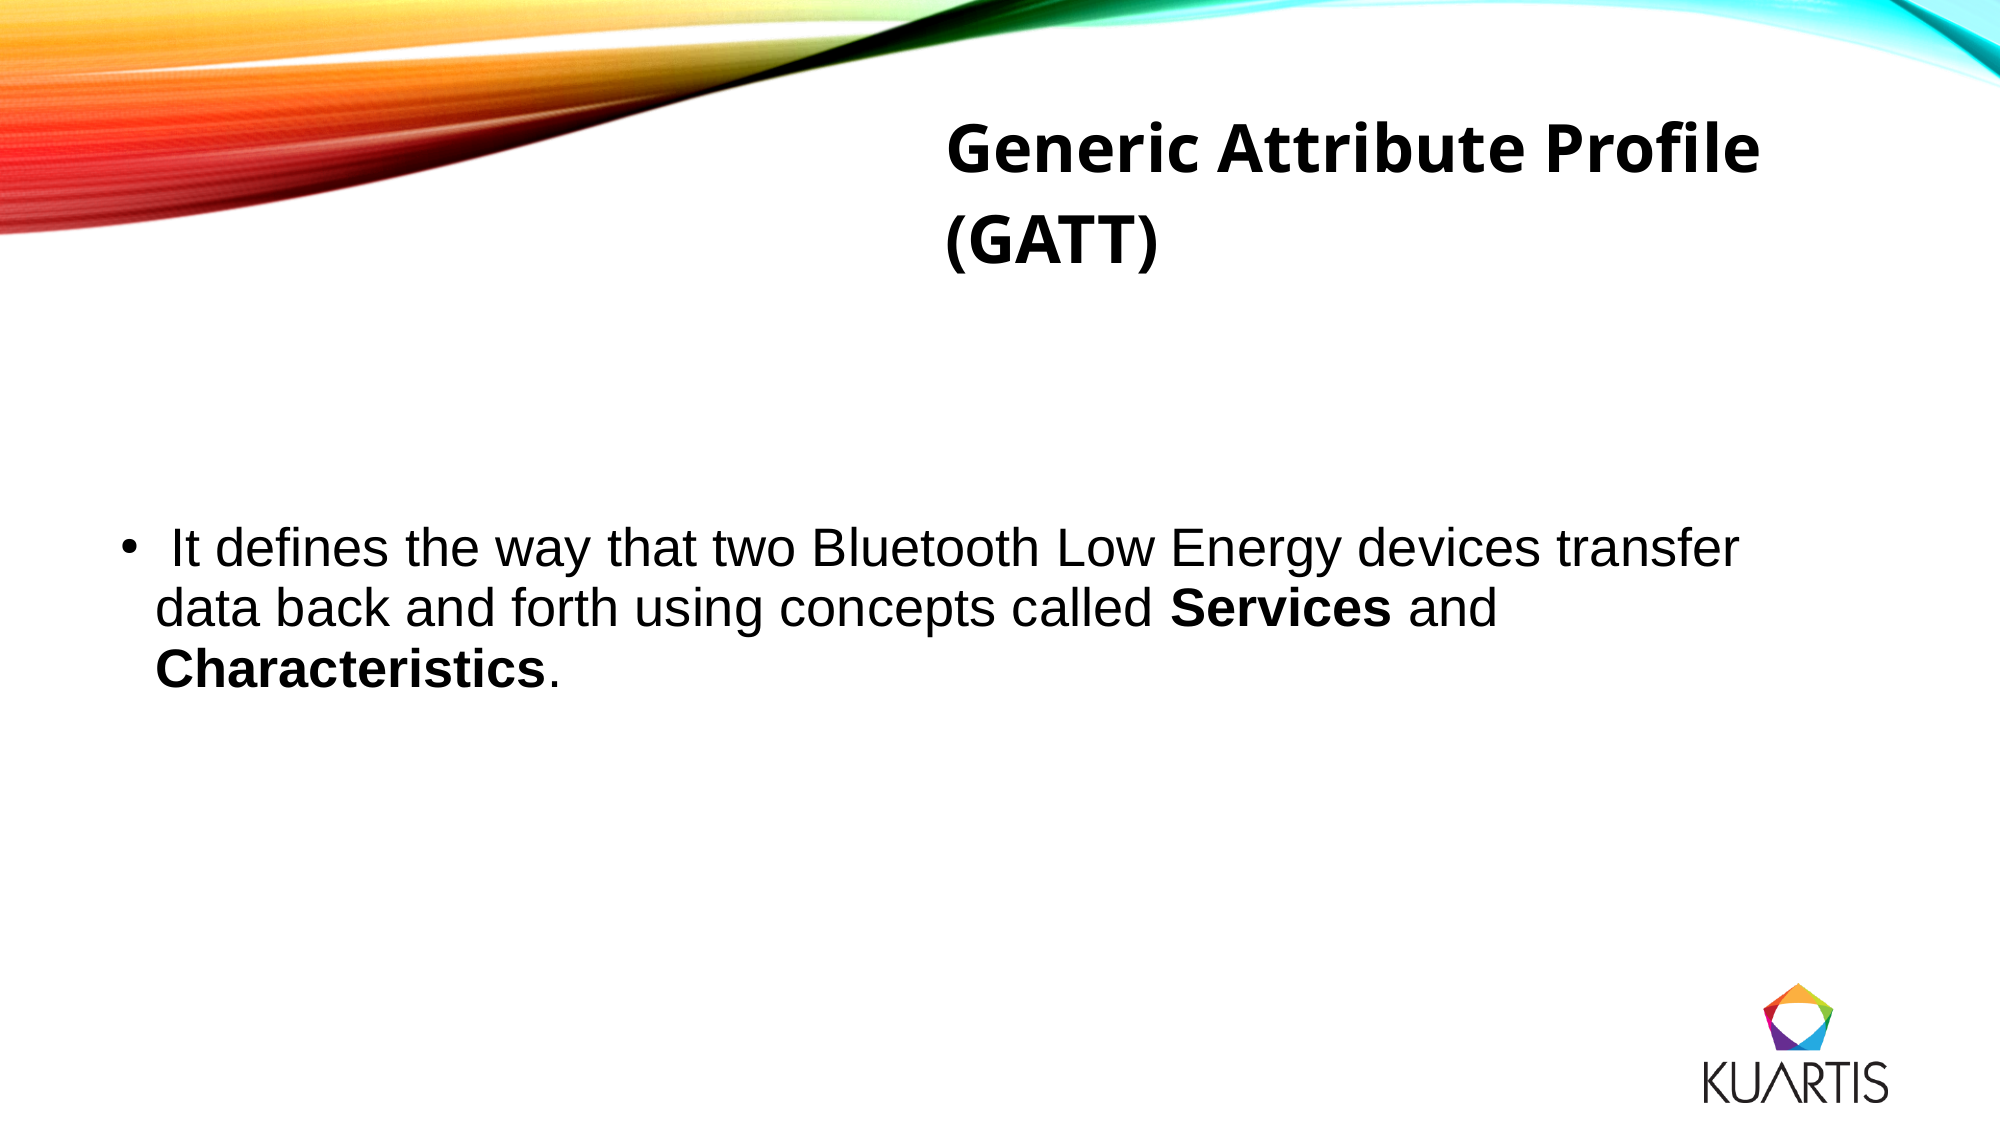

# Generic Attribute Profile (GATT)
 It defines the way that two Bluetooth Low Energy devices transfer data back and forth using concepts called Services and Characteristics.